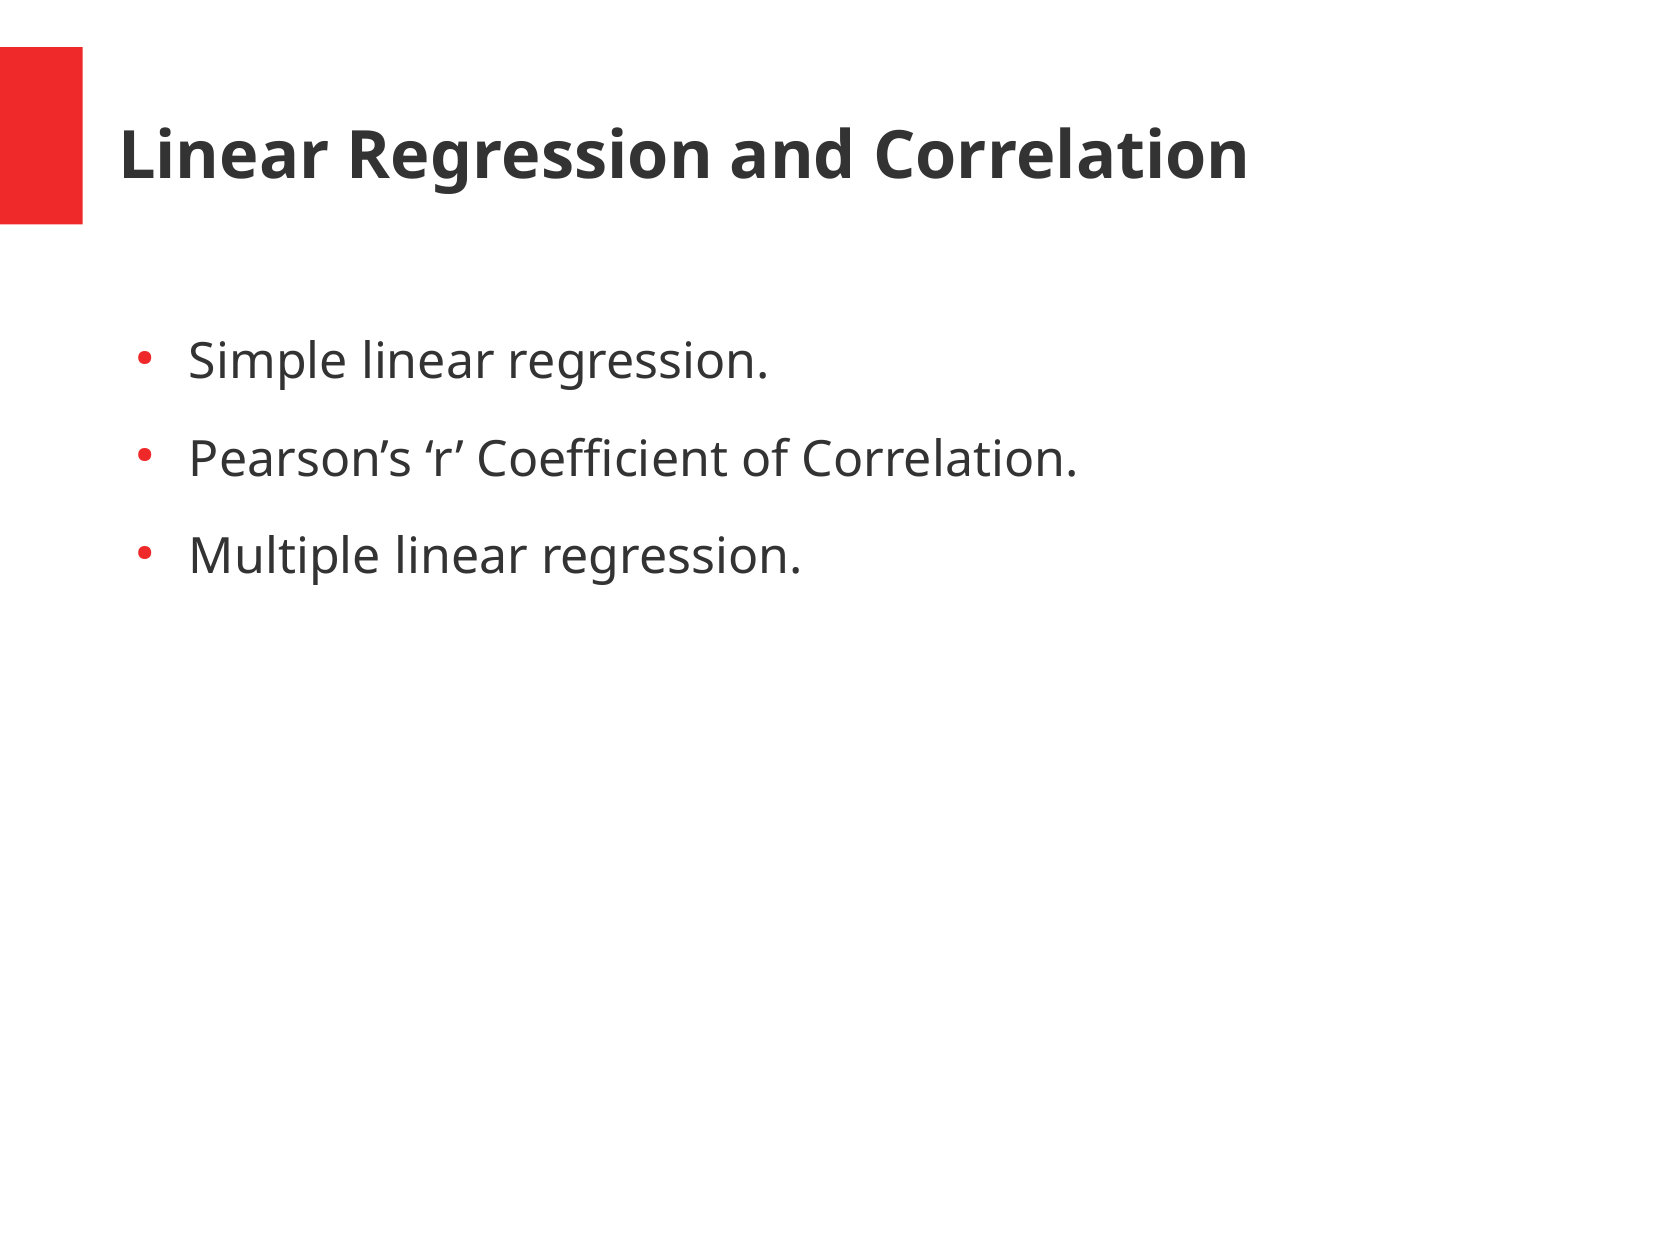

# Linear Regression and Correlation
Simple linear regression.
Pearson’s ‘r’ Coefficient of Correlation.
Multiple linear regression.